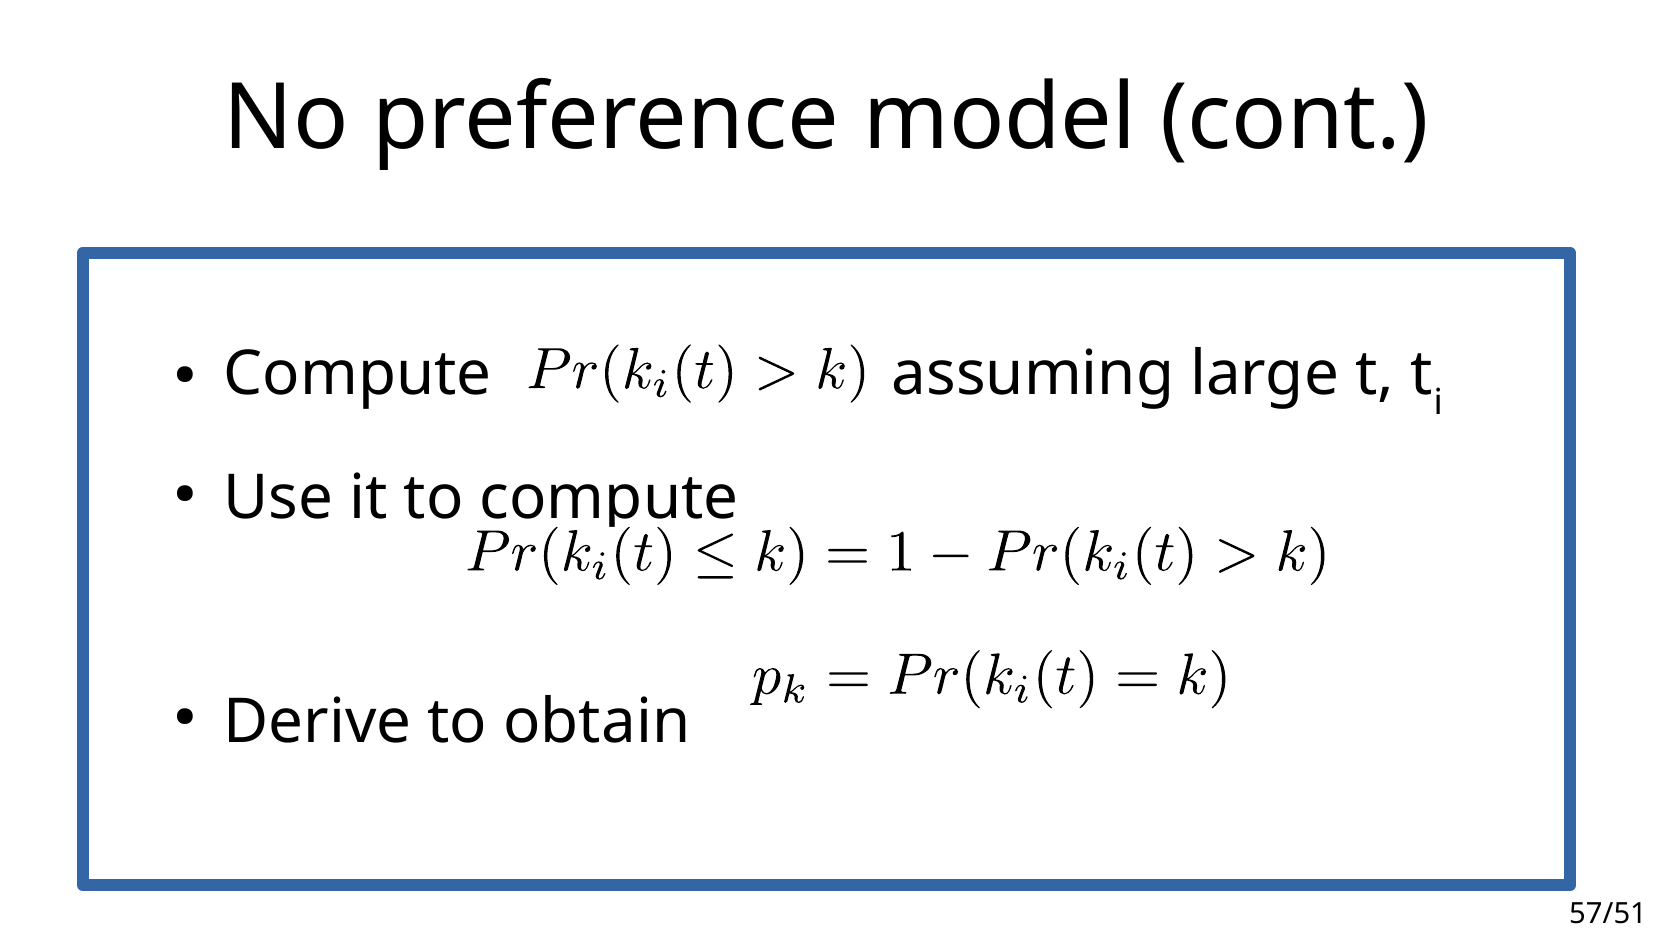

# No preference model (cont.)
Compute assuming large t, ti
Use it to compute
Derive to obtain
57